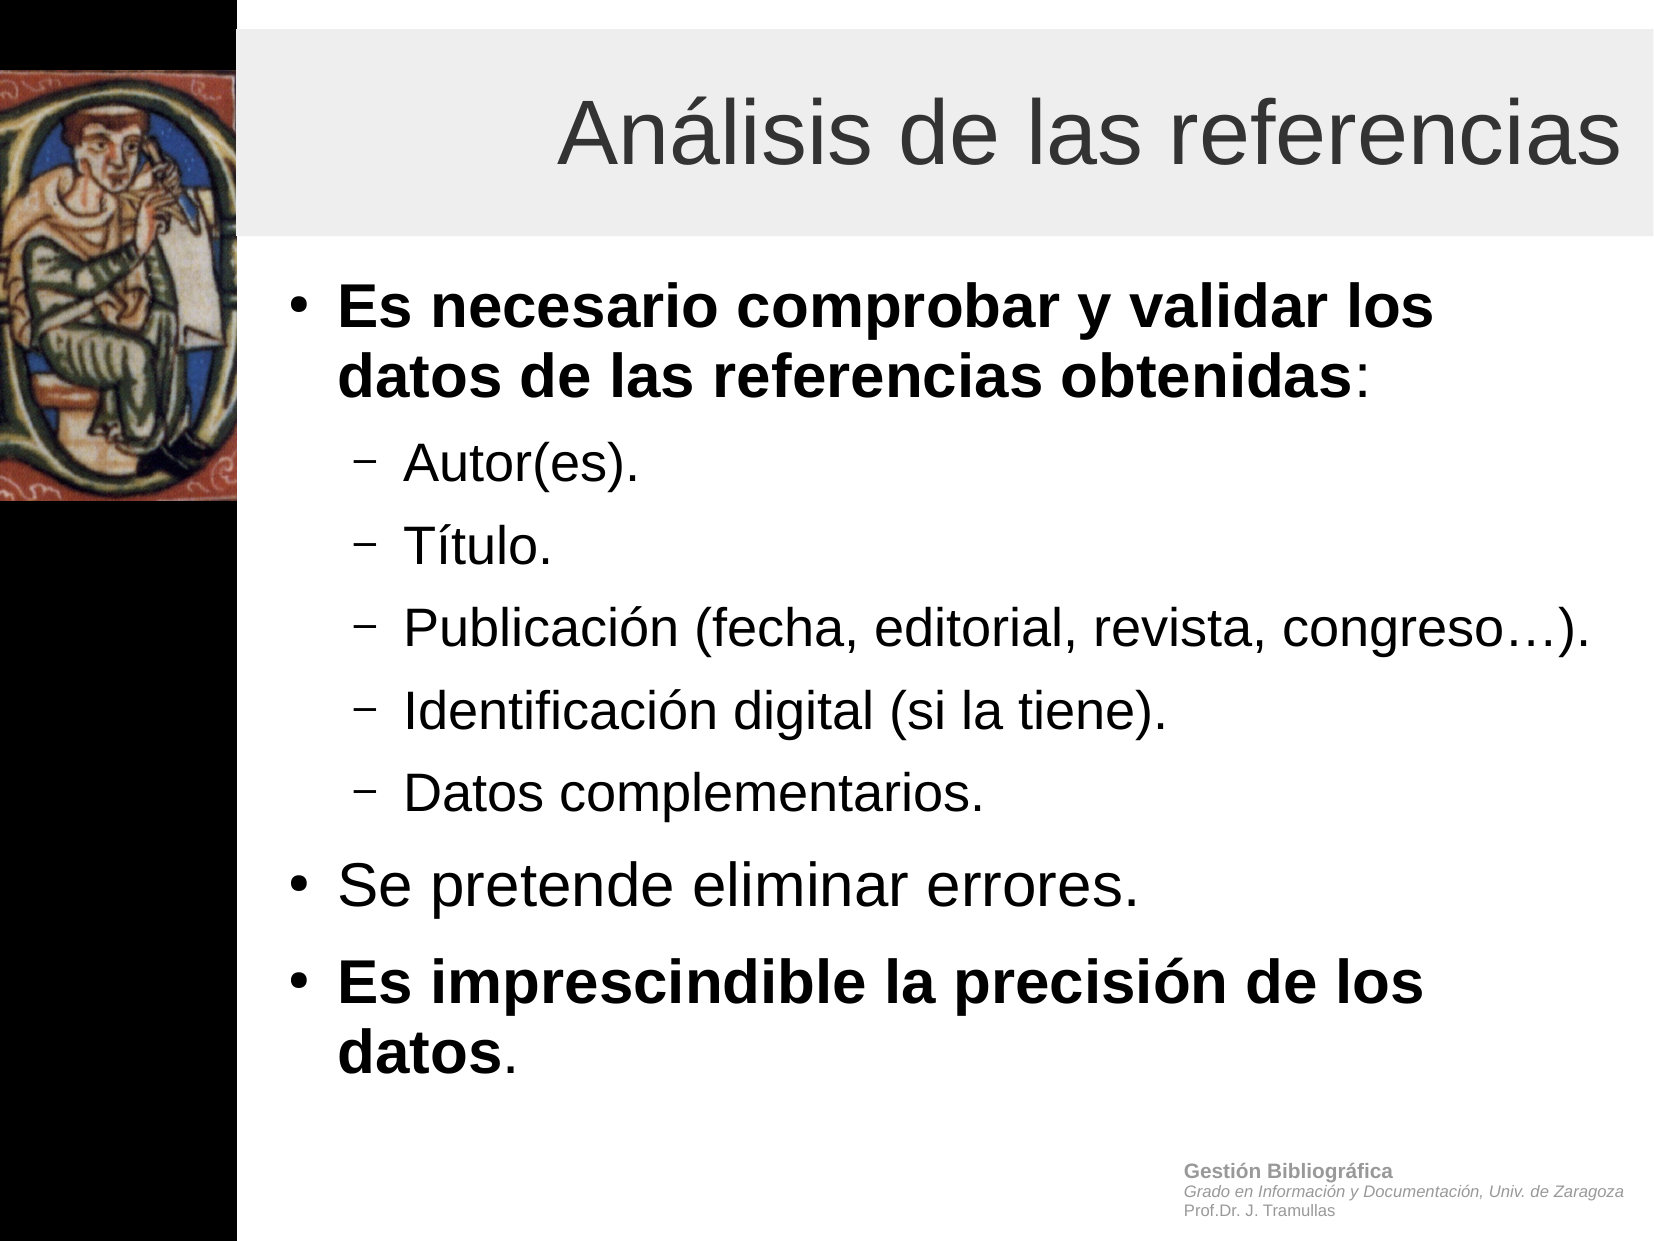

# Análisis de las referencias
Es necesario comprobar y validar los datos de las referencias obtenidas:
Autor(es).
Título.
Publicación (fecha, editorial, revista, congreso…).
Identificación digital (si la tiene).
Datos complementarios.
Se pretende eliminar errores.
Es imprescindible la precisión de los datos.